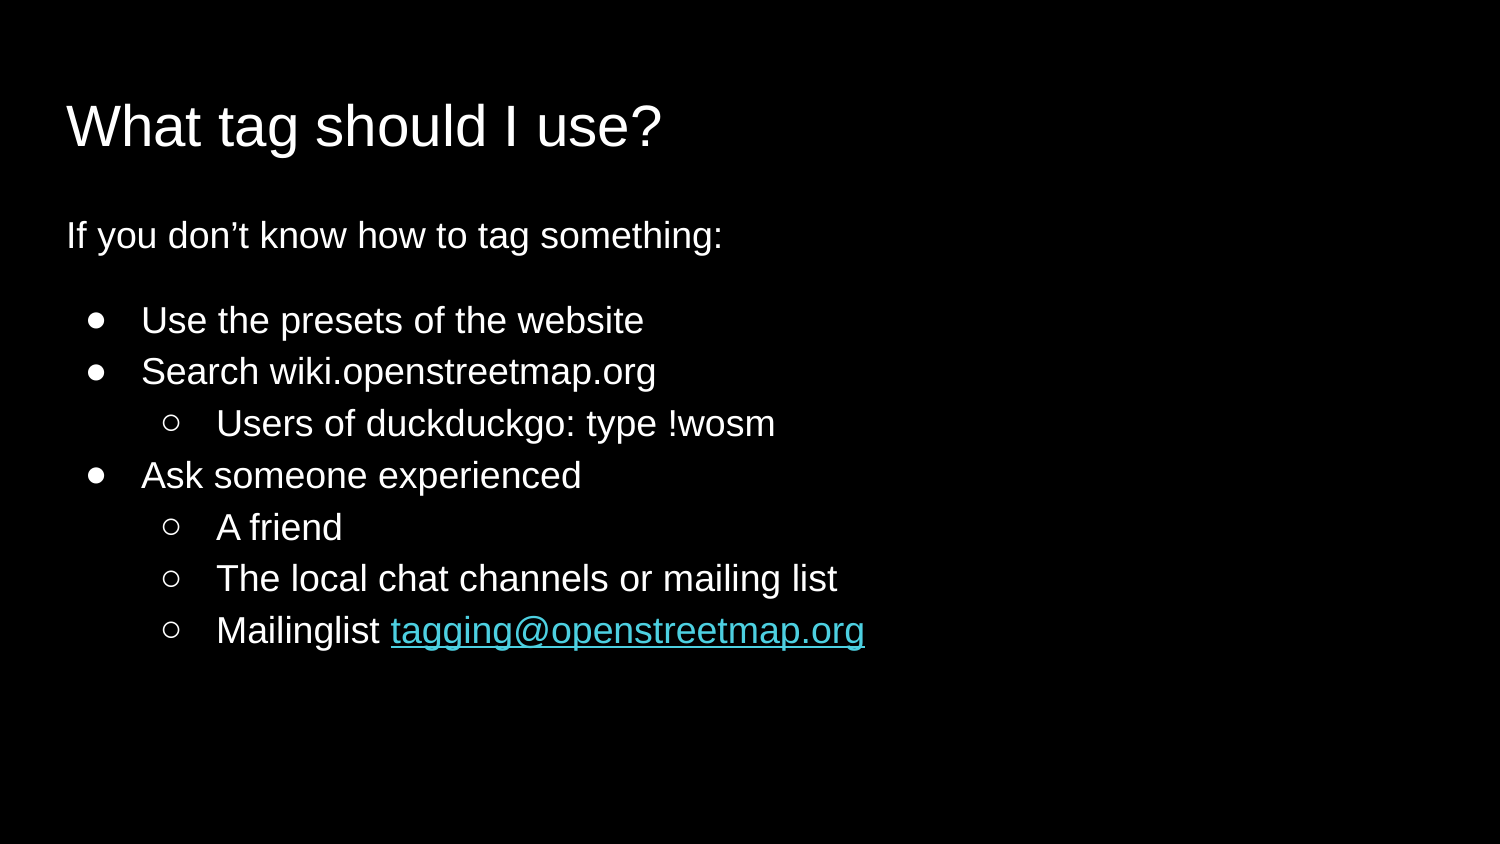

# What tag should I use?
If you don’t know how to tag something:
Use the presets of the website
Search wiki.openstreetmap.org
Users of duckduckgo: type !wosm
Ask someone experienced
A friend
The local chat channels or mailing list
Mailinglist tagging@openstreetmap.org